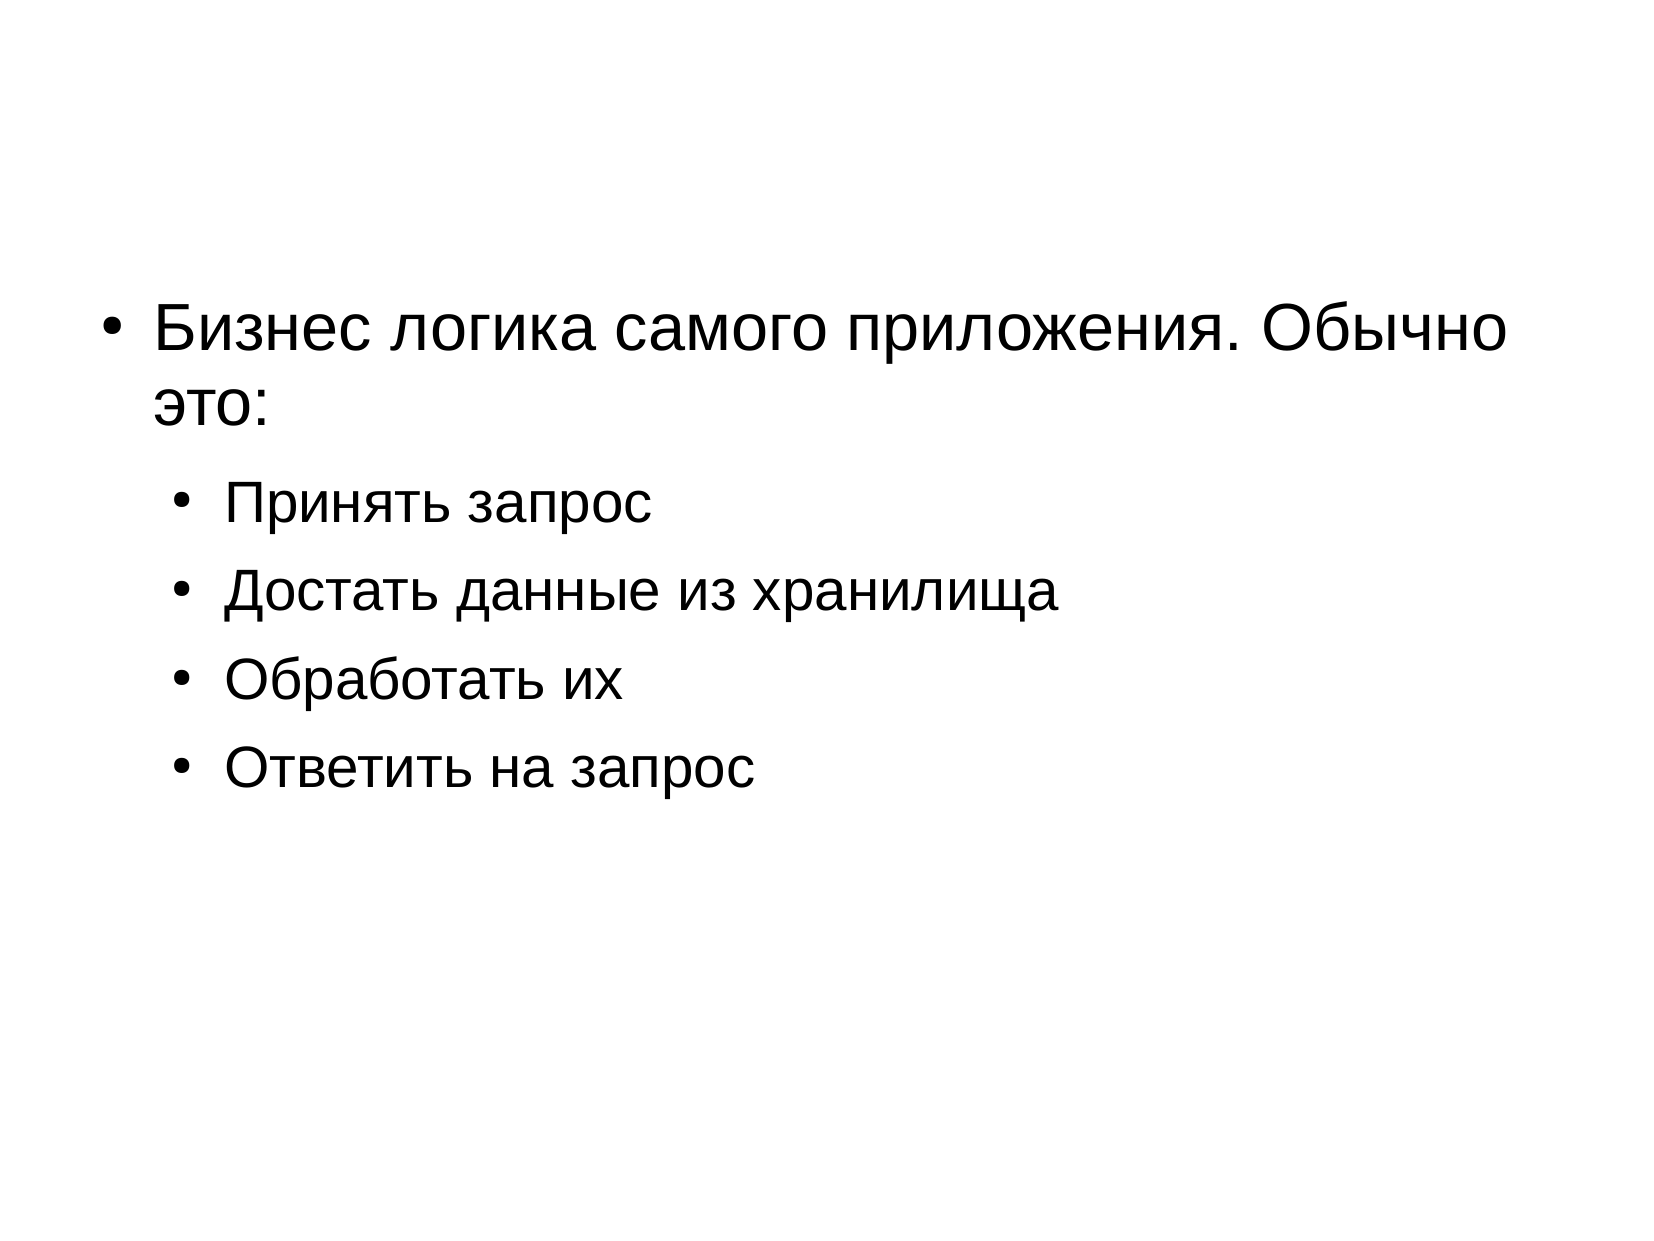

# Бизнес логика самого приложения. Обычно это:
Принять запрос
Достать данные из хранилища
Обработать их
Ответить на запрос